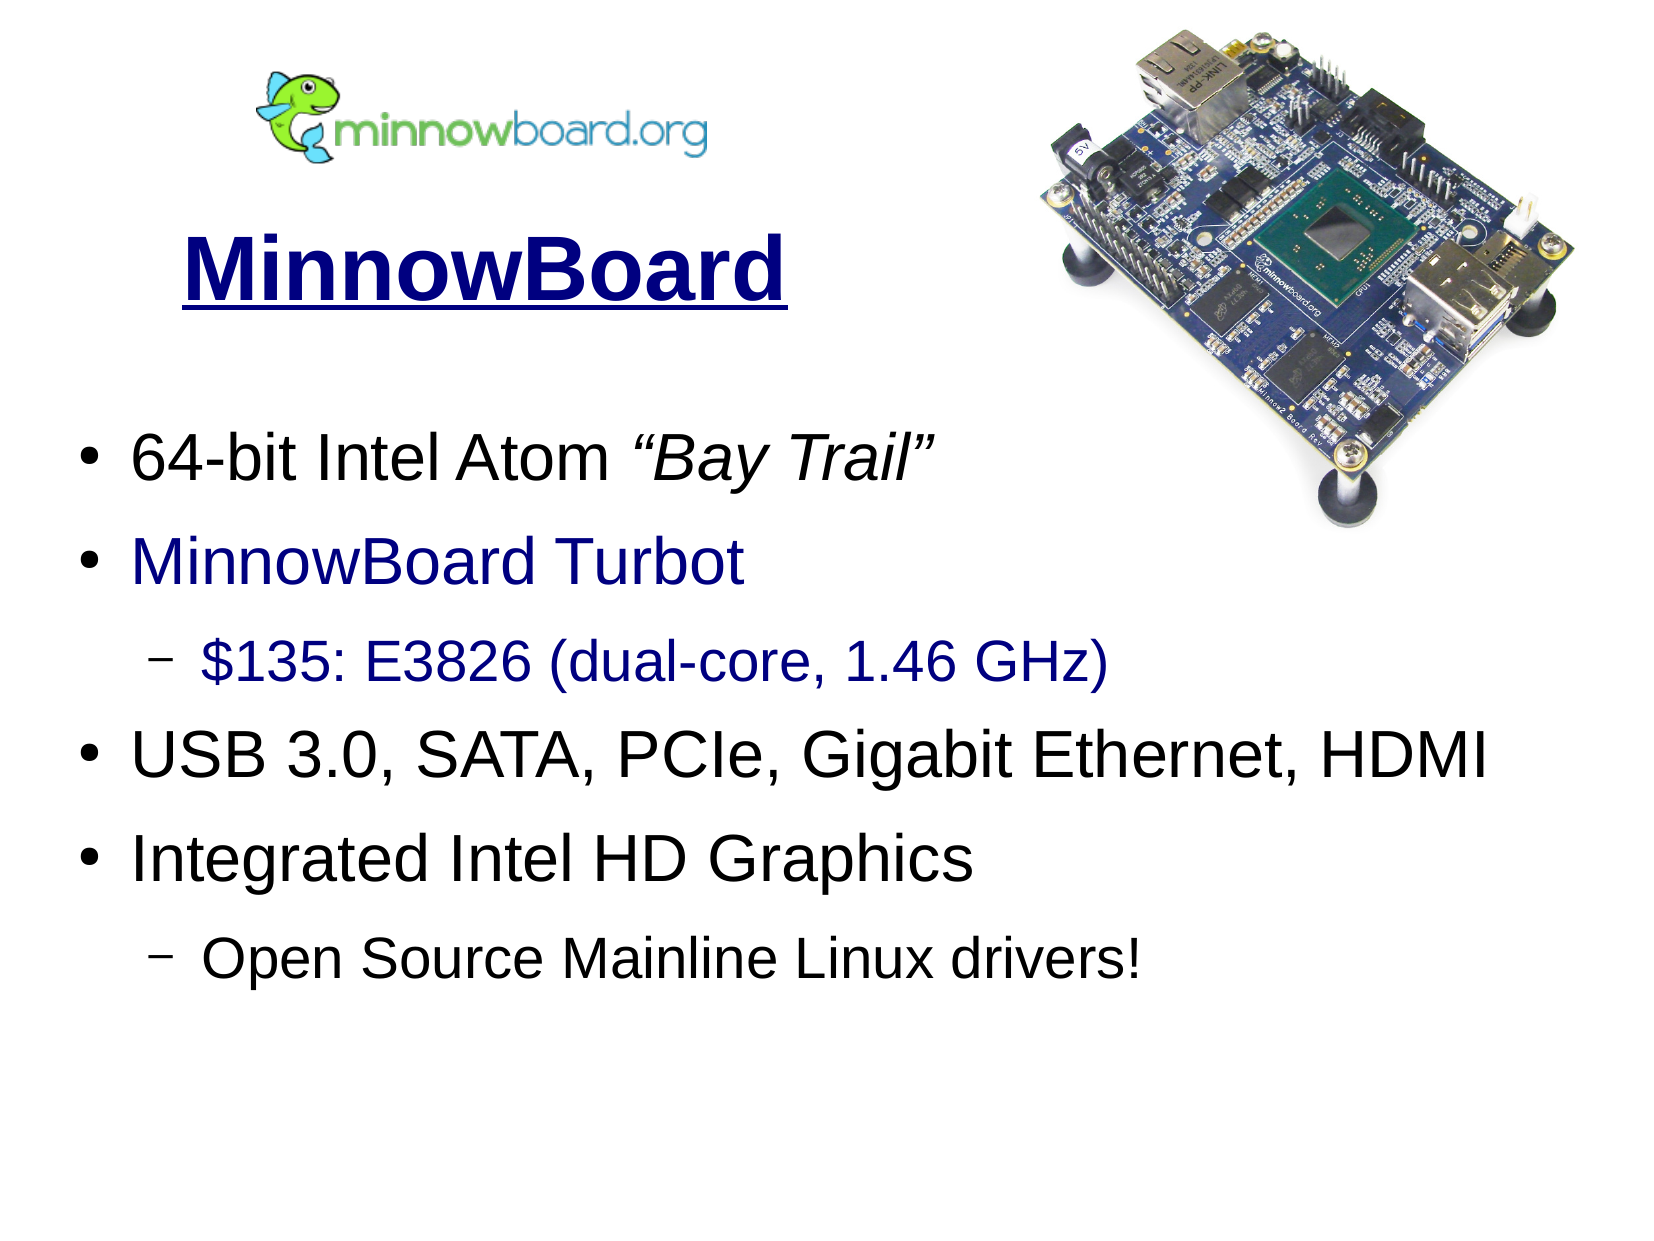

# MinnowBoard
64-bit Intel Atom “Bay Trail”
MinnowBoard Turbot
$135: E3826 (dual-core, 1.46 GHz)
USB 3.0, SATA, PCIe, Gigabit Ethernet, HDMI
Integrated Intel HD Graphics
Open Source Mainline Linux drivers!